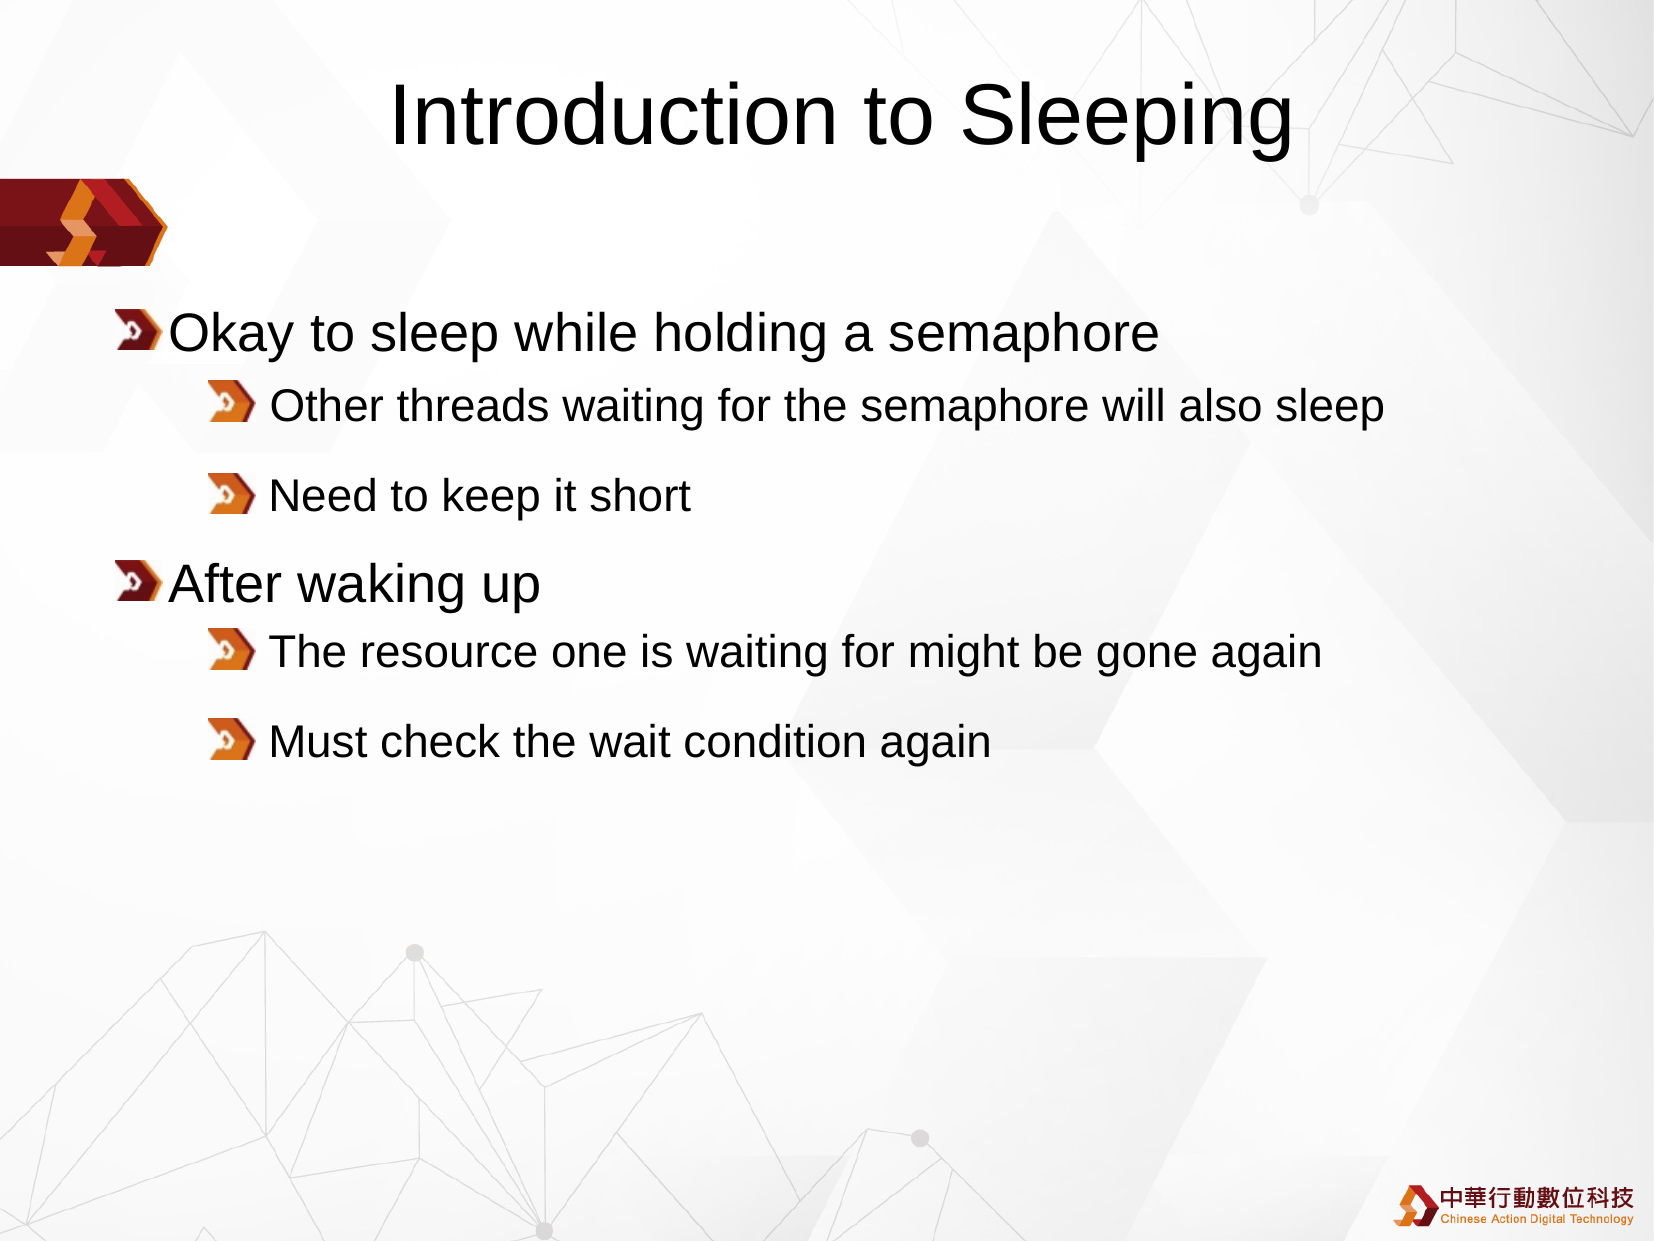

# Introduction to Sleeping
Okay to sleep while holding a semaphore
 Other threads waiting for the semaphore will also sleep
 Need to keep it short
After waking up
 The resource one is waiting for might be gone again
 Must check the wait condition again